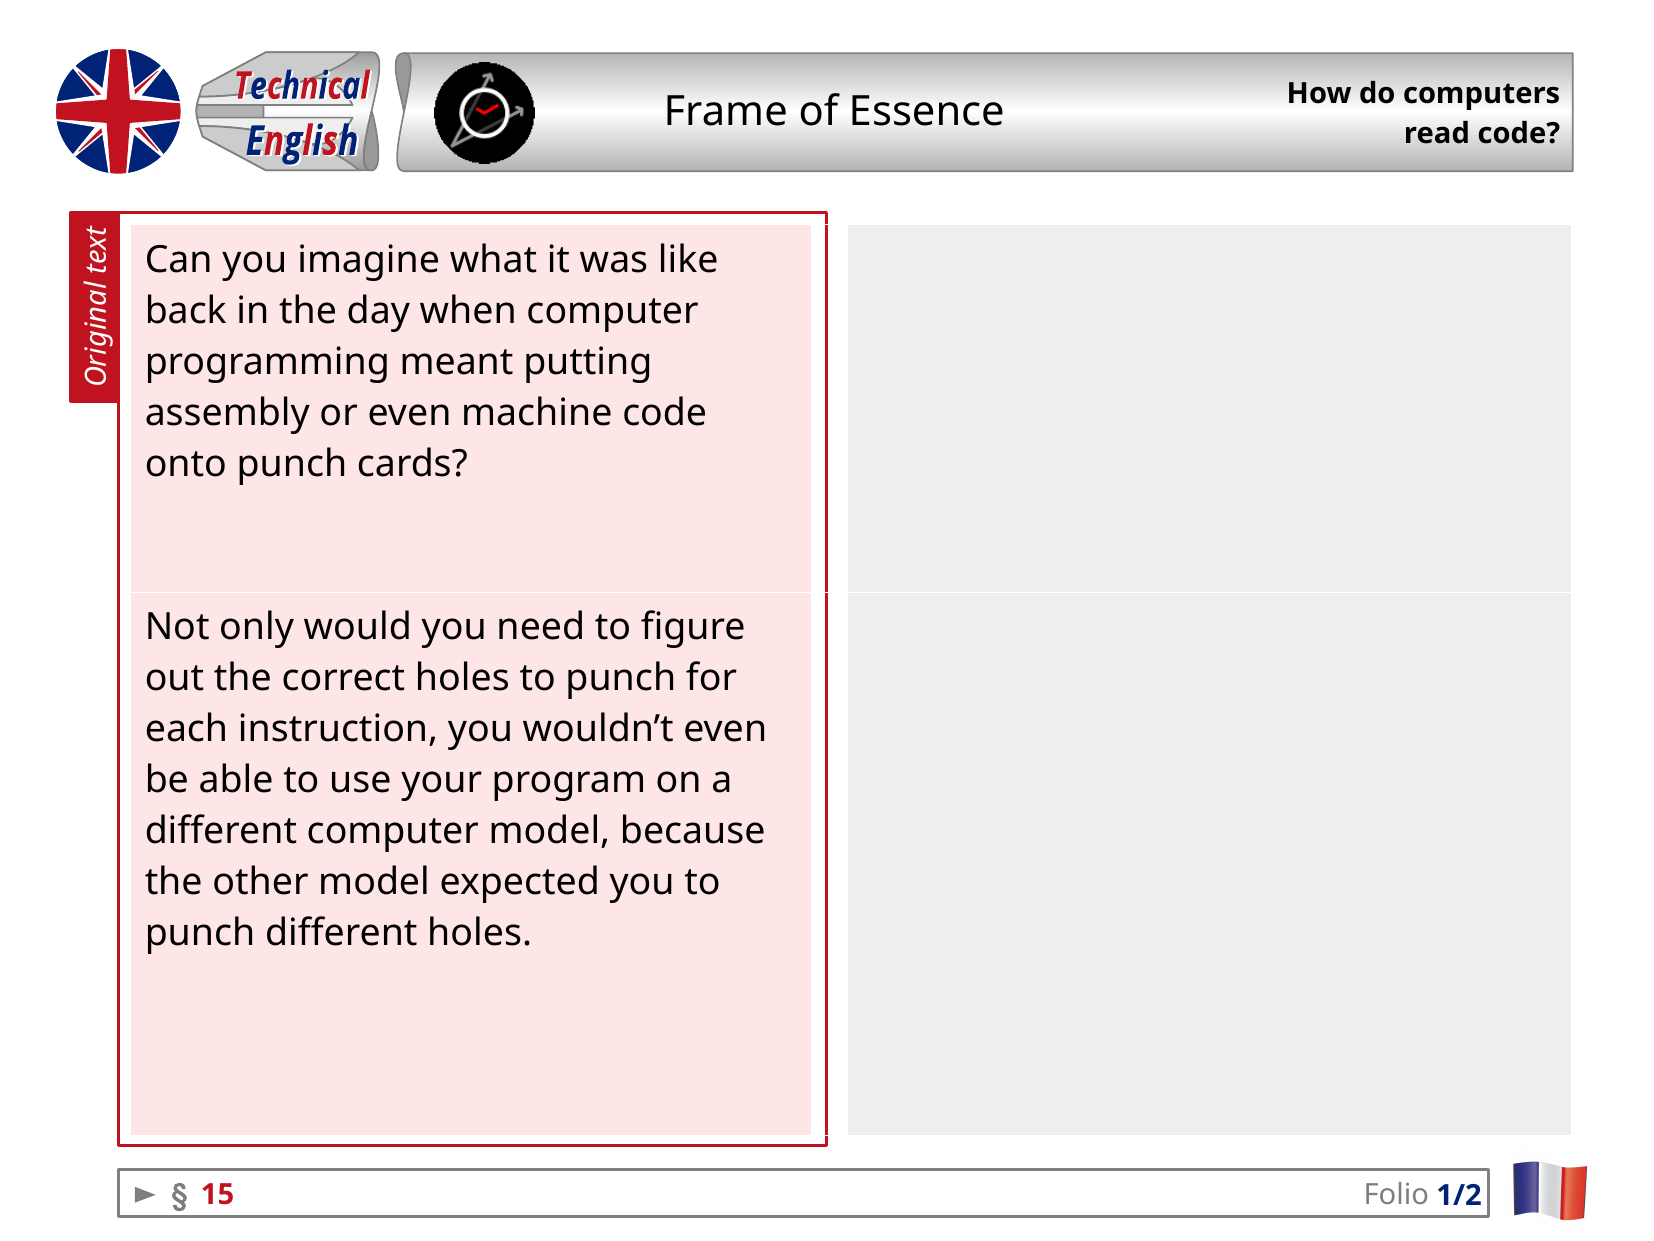

#
| Can you imagine what it was like back in the day when computer programming meant putting assembly or even machine code onto punch cards? | | |
| --- | --- | --- |
| Not only would you need to figure out the correct holes to punch for each instruction, you wouldn’t even be able to use your program on a different computer model, because the other model expected you to punch different holes. | | |
15
1/2